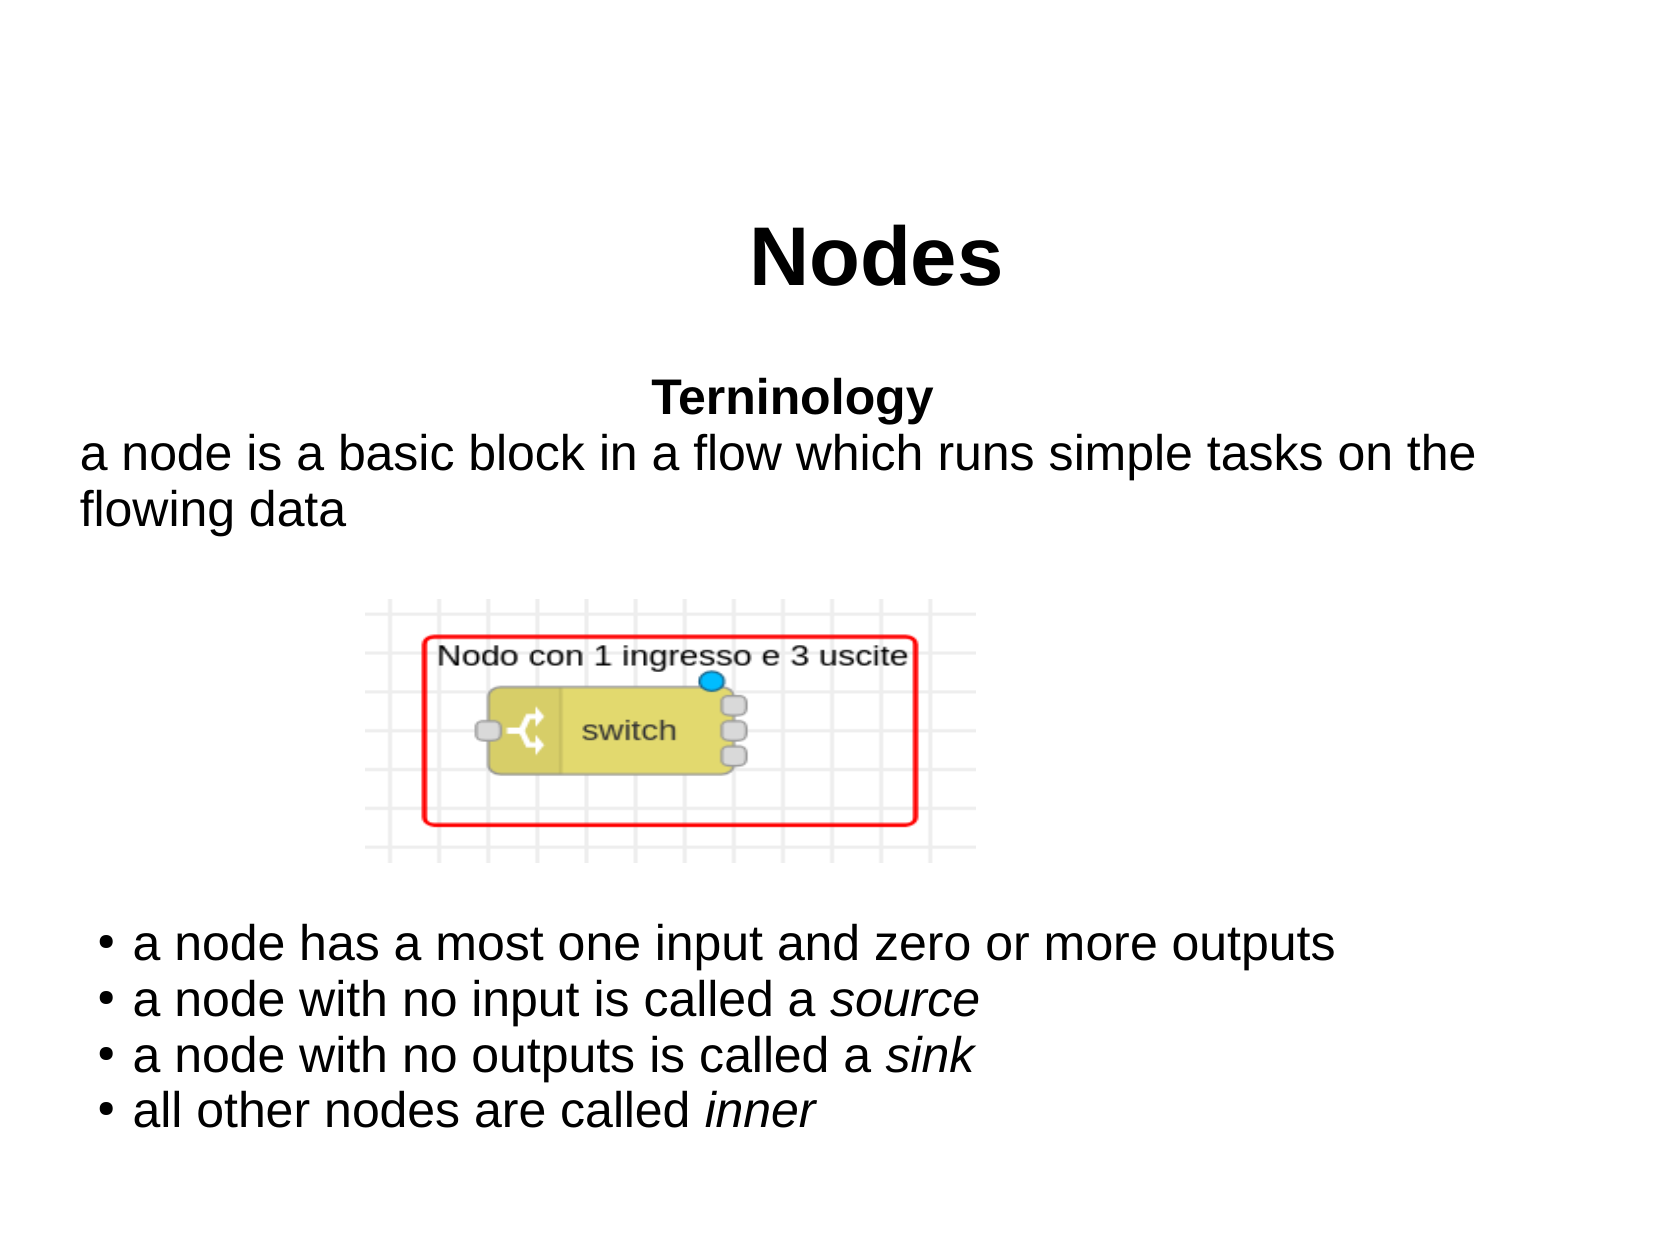

Nodes
Terninology
a node is a basic block in a flow which runs simple tasks on the flowing data
a node has a most one input and zero or more outputs
a node with no input is called a source
a node with no outputs is called a sink
all other nodes are called inner